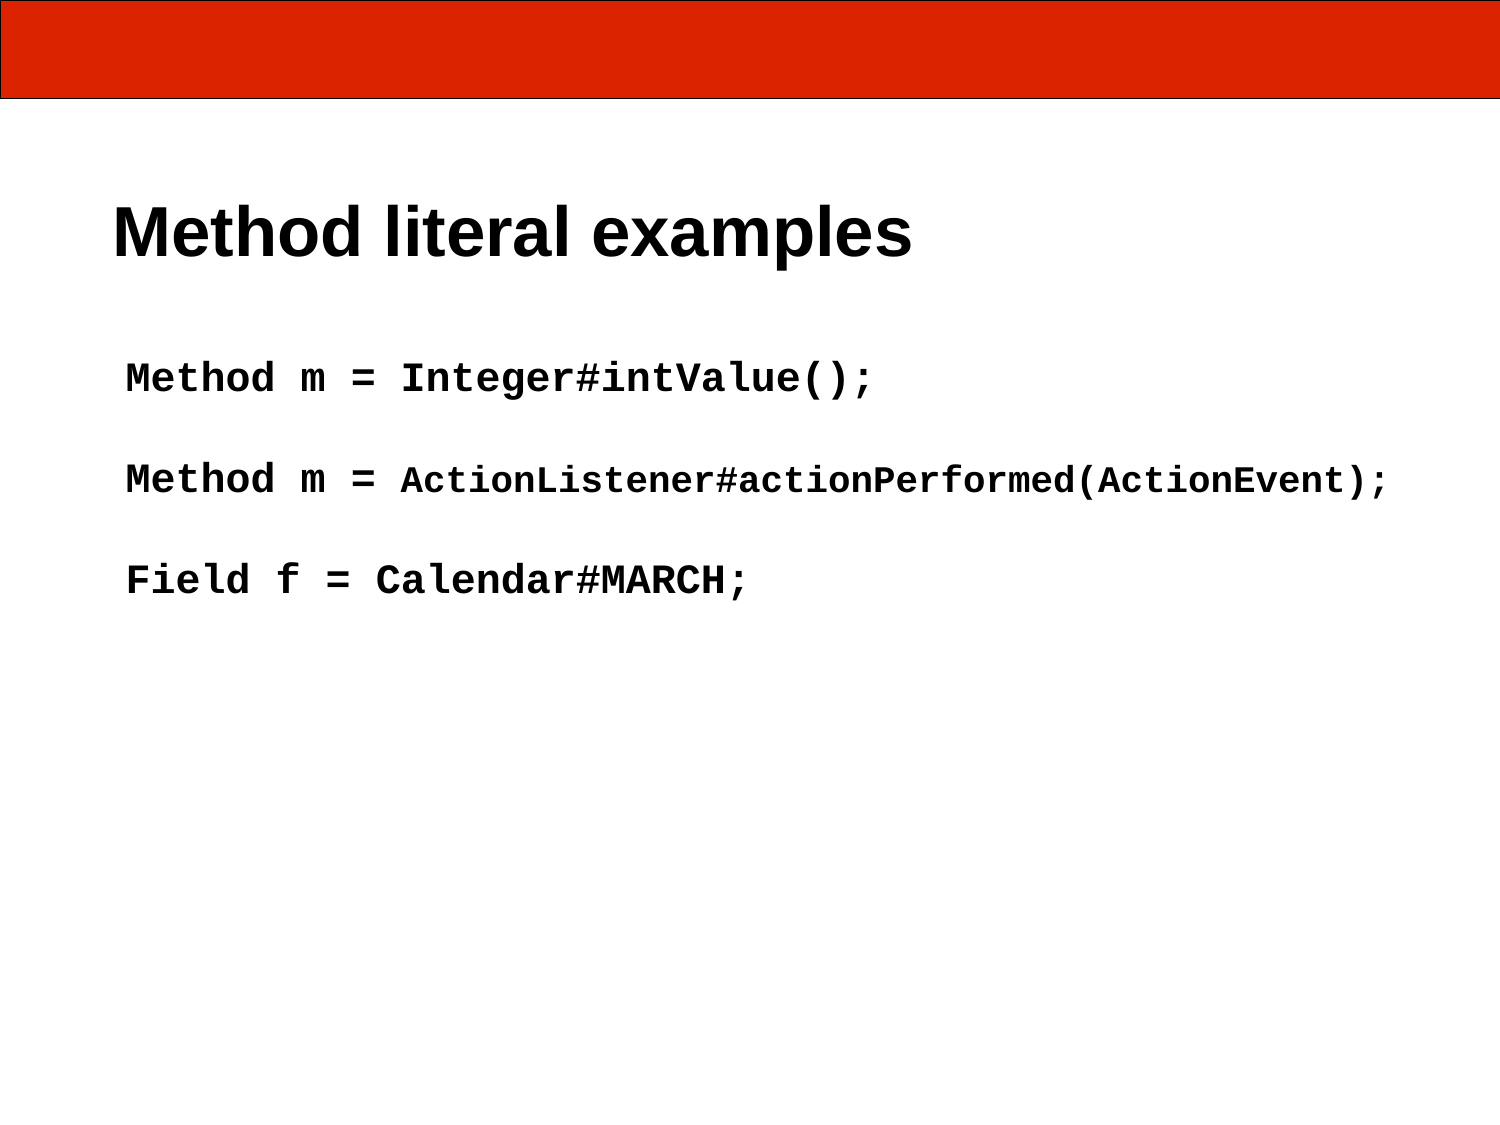

# Method literal examples
Method m = Integer#intValue();
Method m = ActionListener#actionPerformed(ActionEvent);
Field f = Calendar#MARCH;